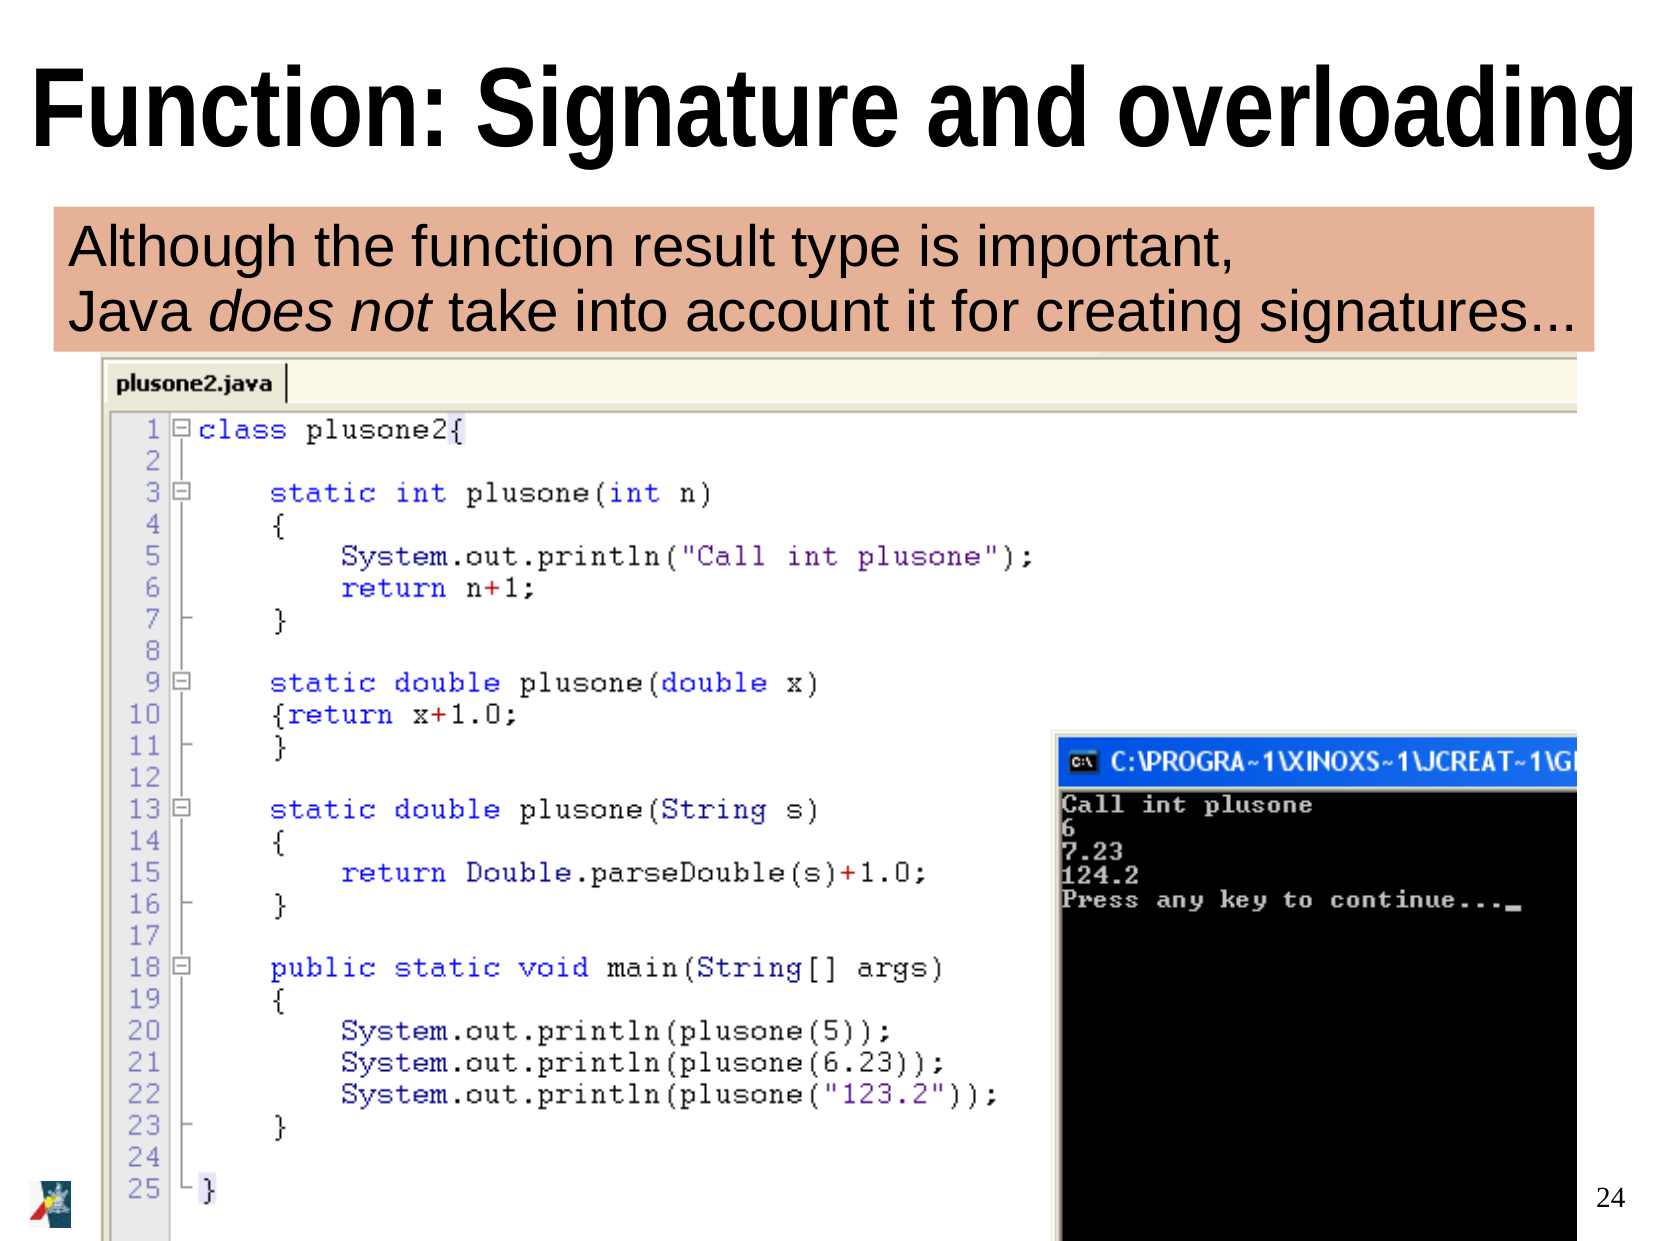

Function: Signature and overloading
Although the function result type is important,
Java does not take into account it for creating signatures...